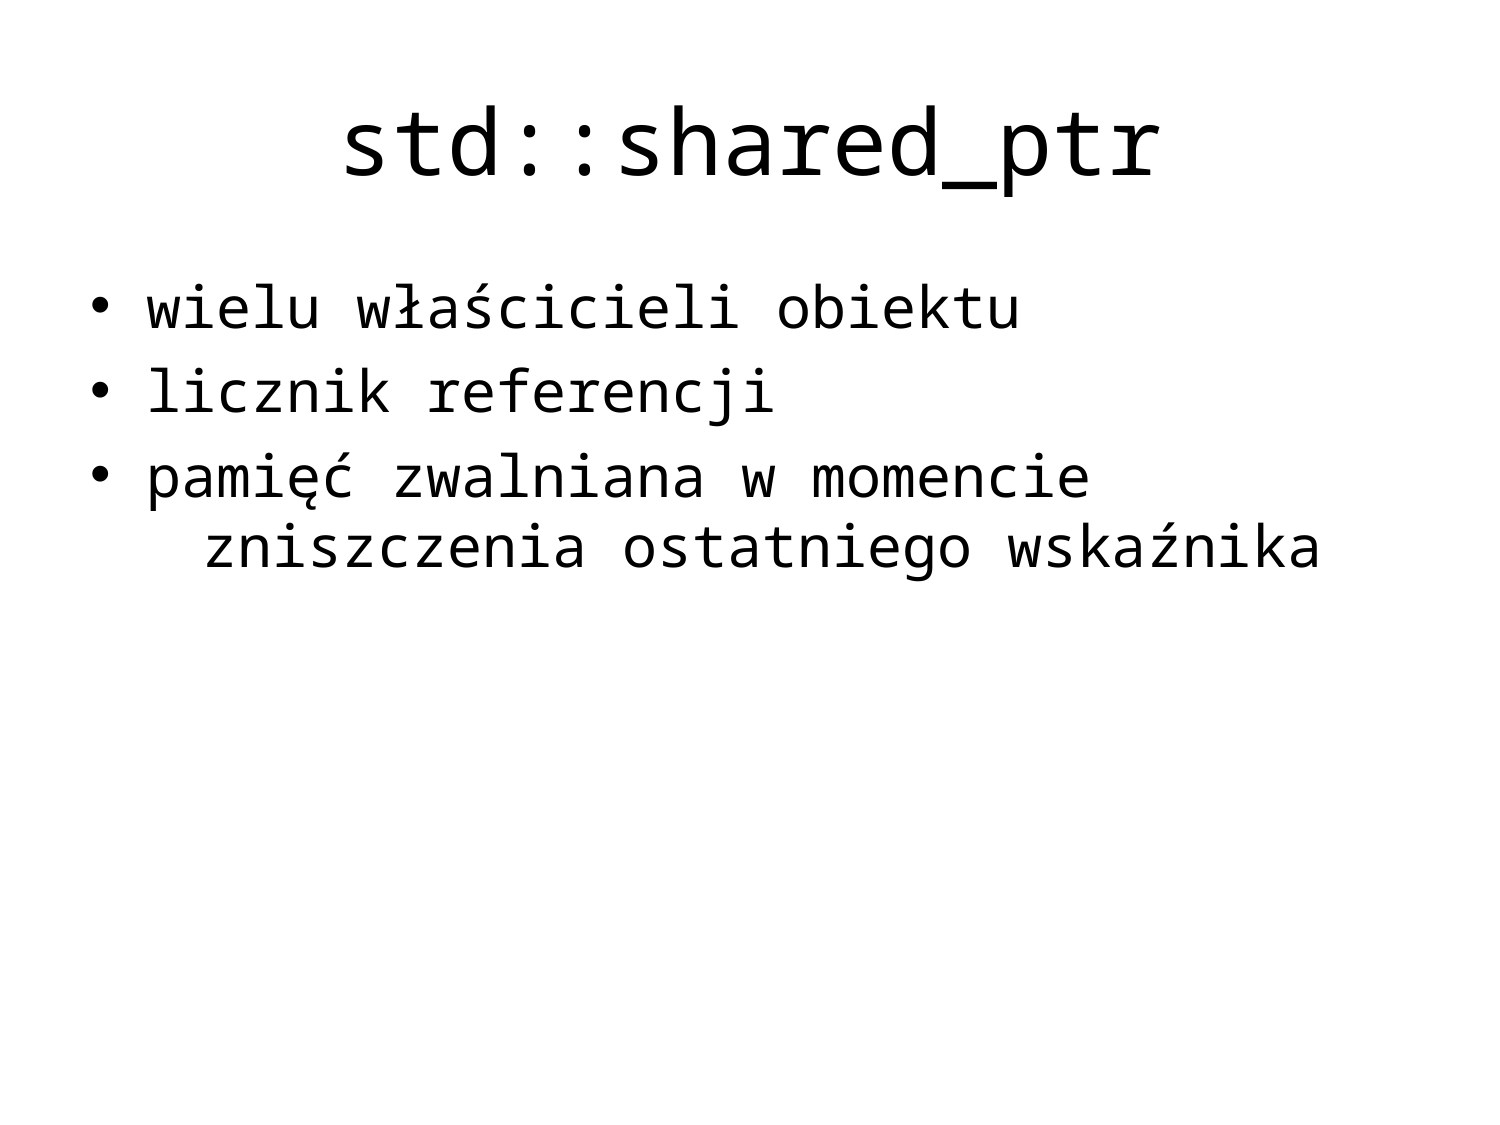

# std::shared_ptr
wielu właścicieli obiektu
licznik referencji
pamięć zwalniana w momencie zniszczenia ostatniego wskaźnika